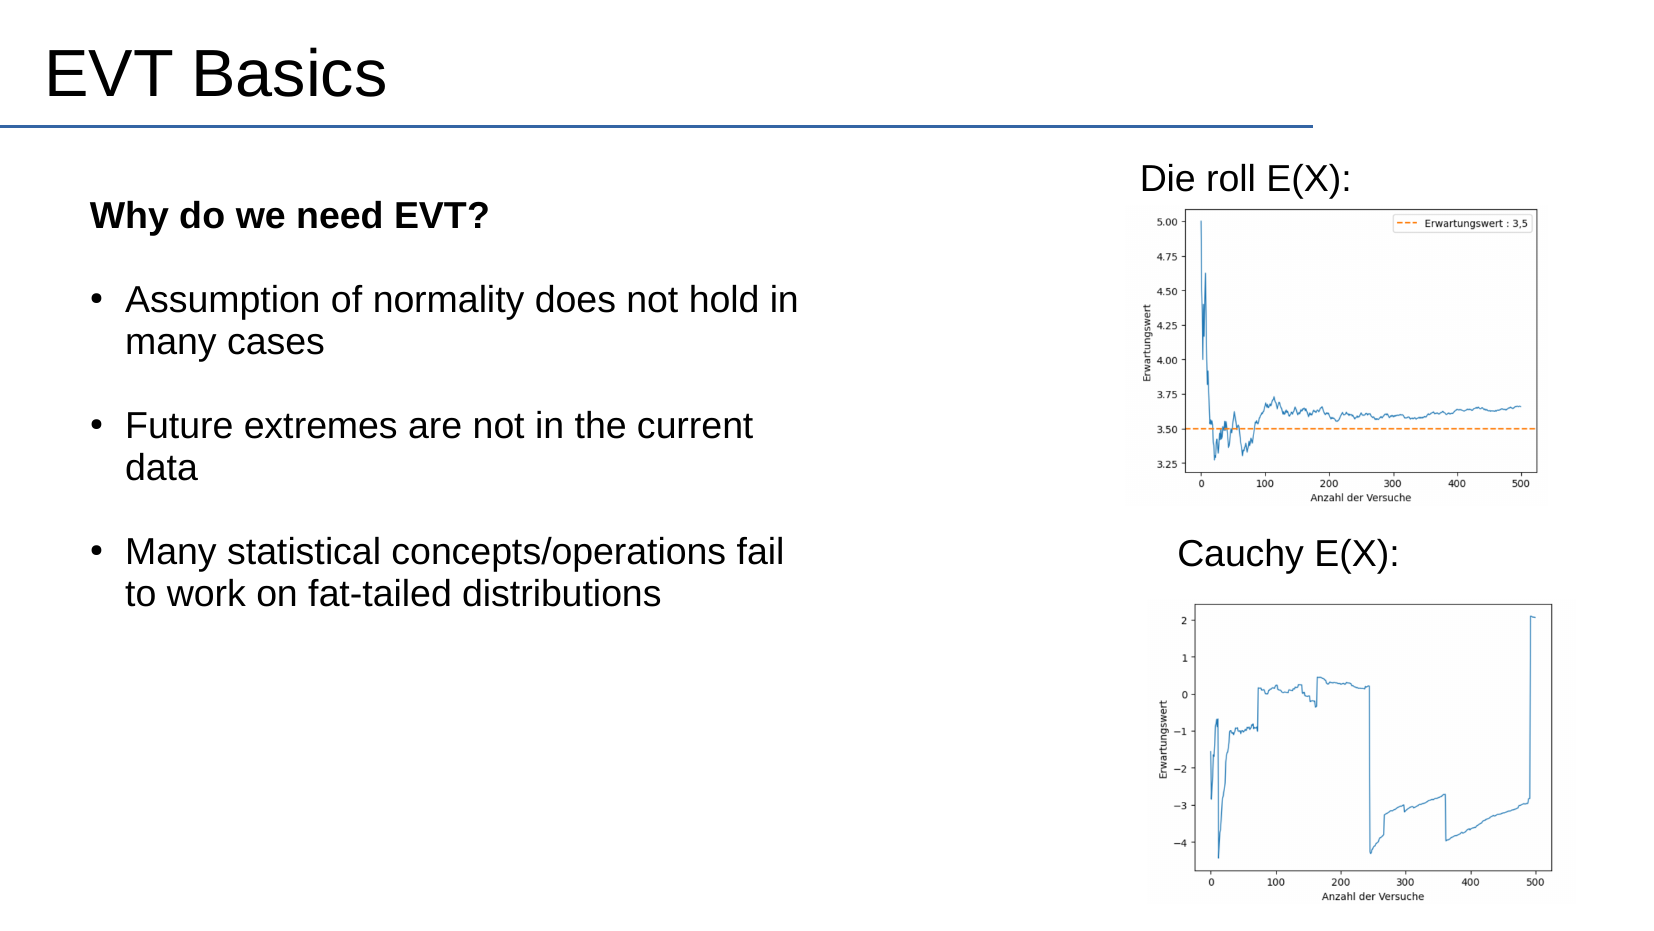

# EVT Basics
Die roll E(X):
Why do we need EVT?
Assumption of normality does not hold in many cases
Future extremes are not in the current data
Many statistical concepts/operations fail to work on fat-tailed distributions
Cauchy E(X):